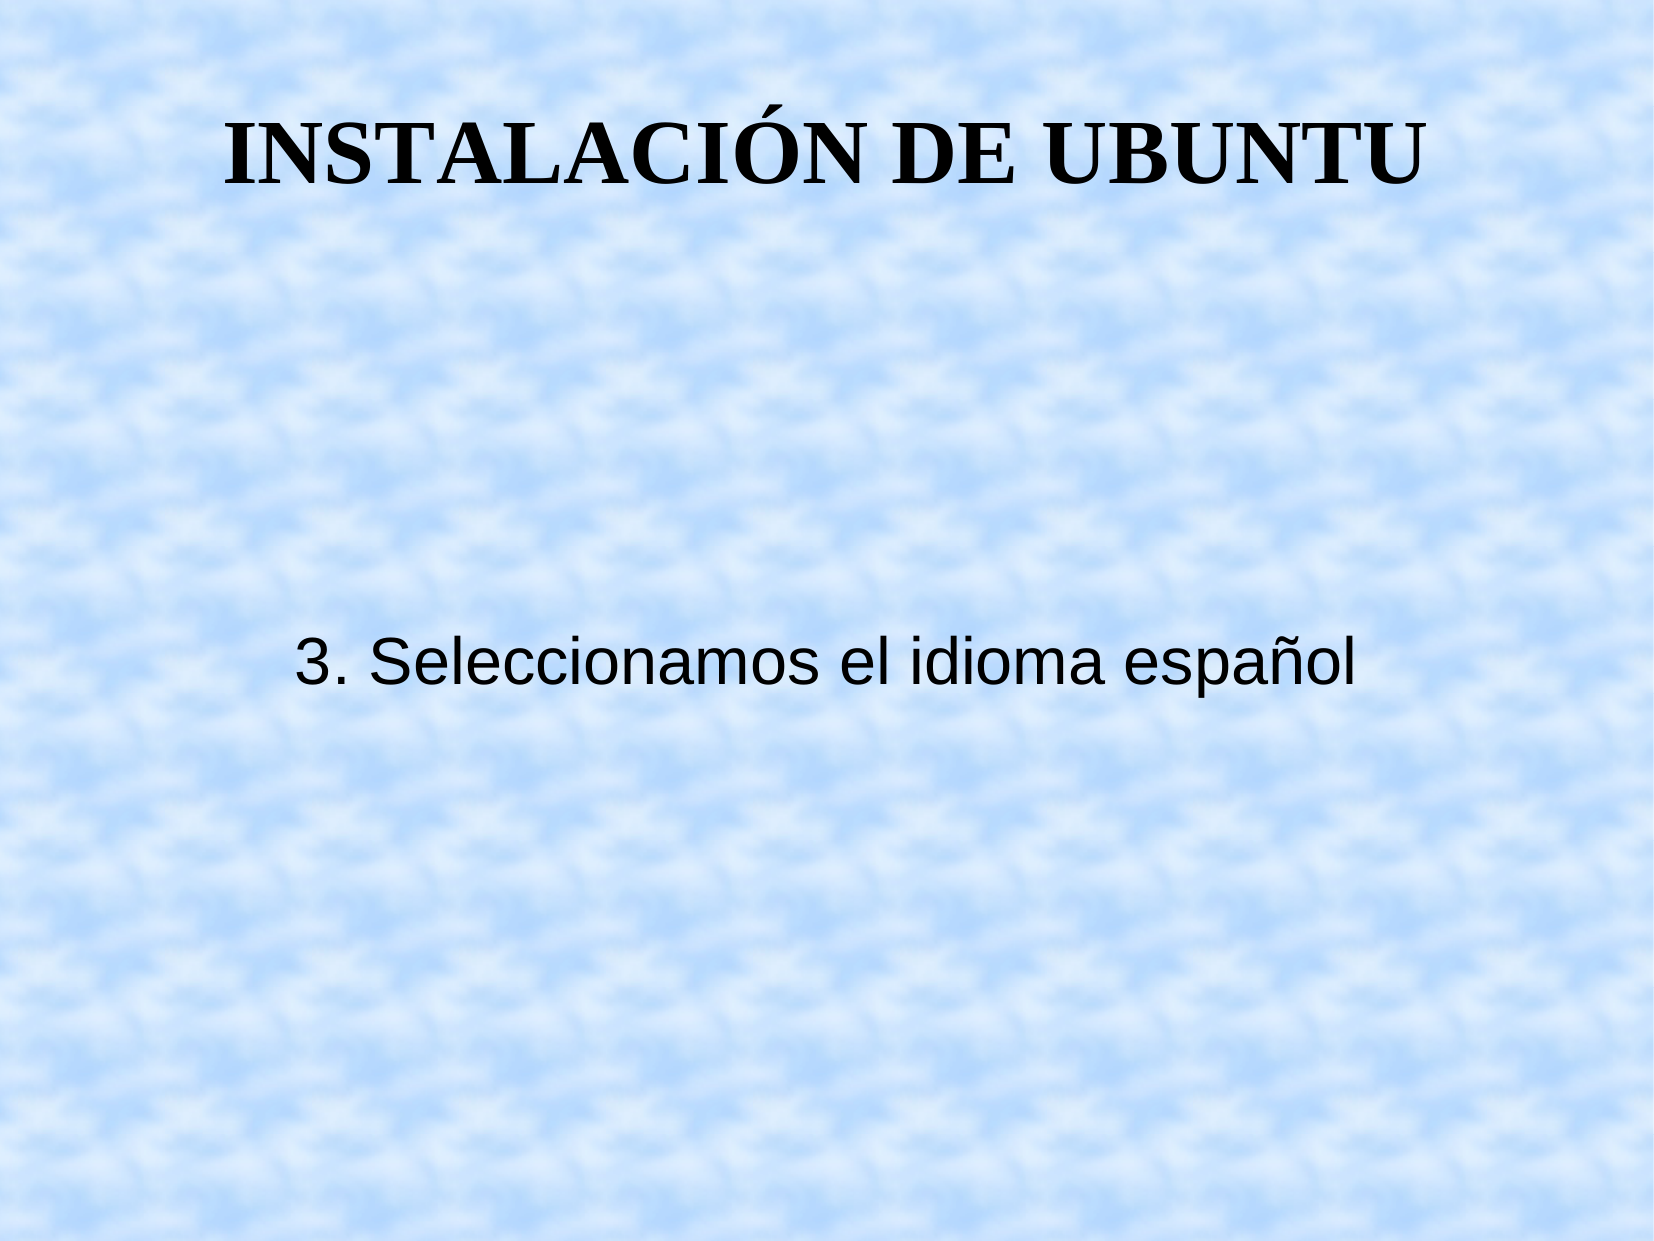

# INSTALACIÓN DE UBUNTU
3. Seleccionamos el idioma español